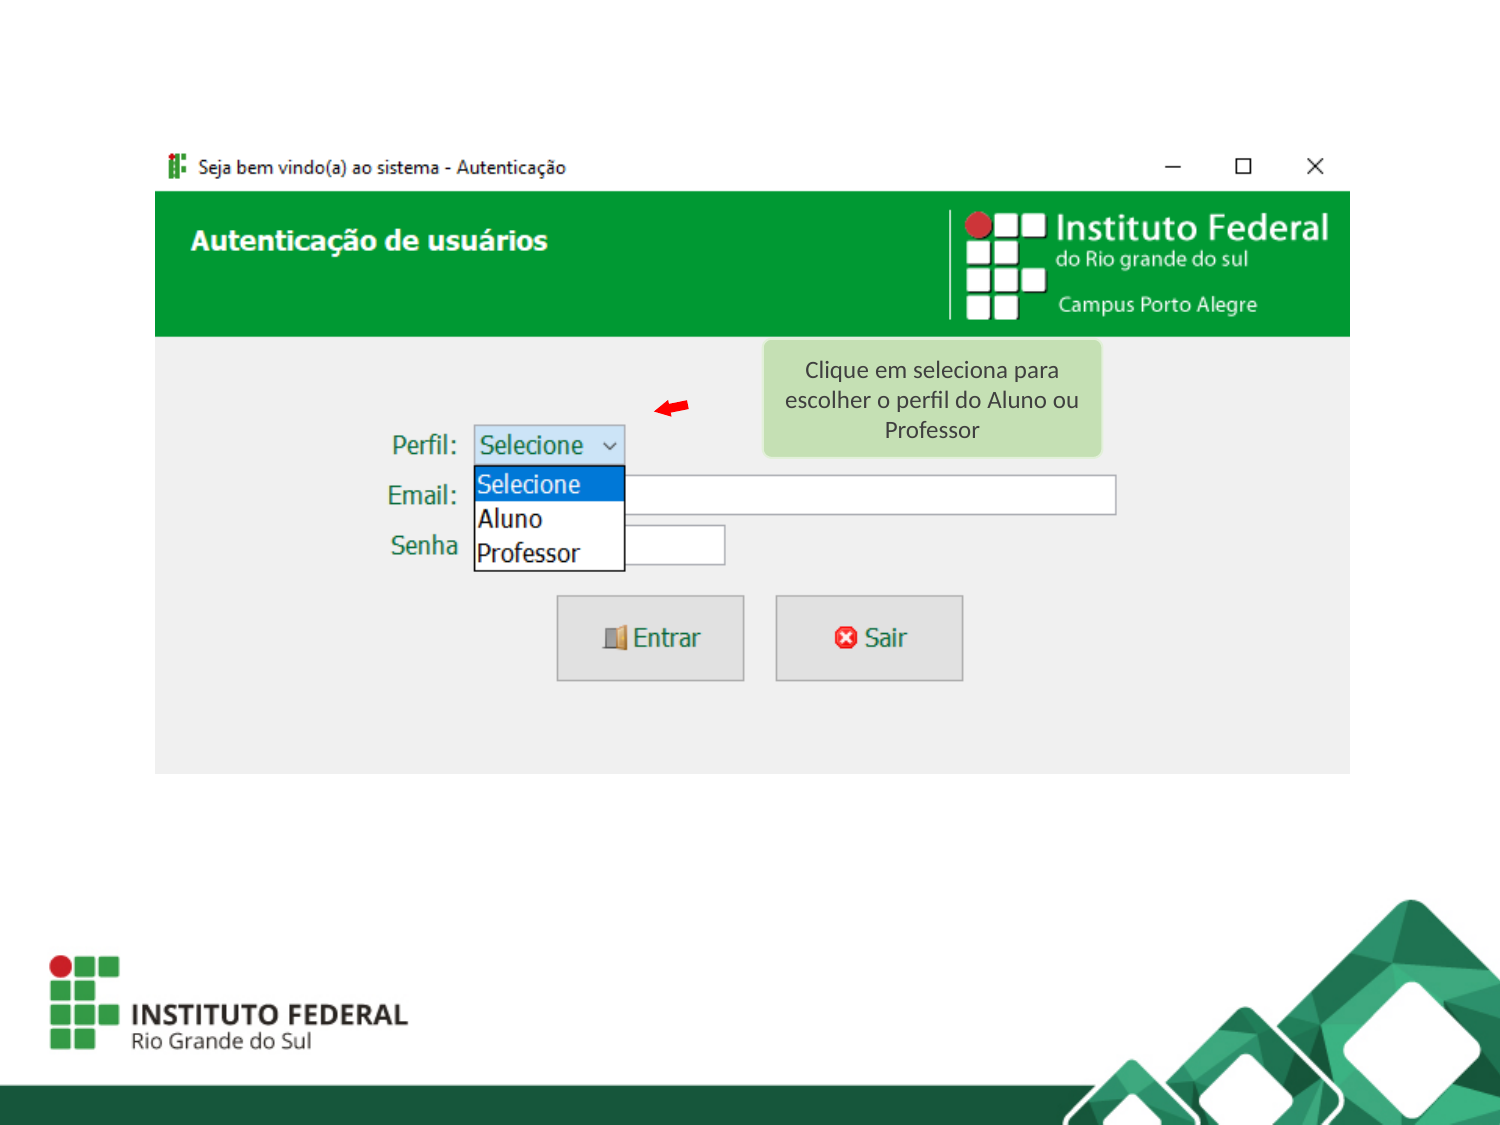

Clique em seleciona para escolher o perfil do Aluno ou Professor